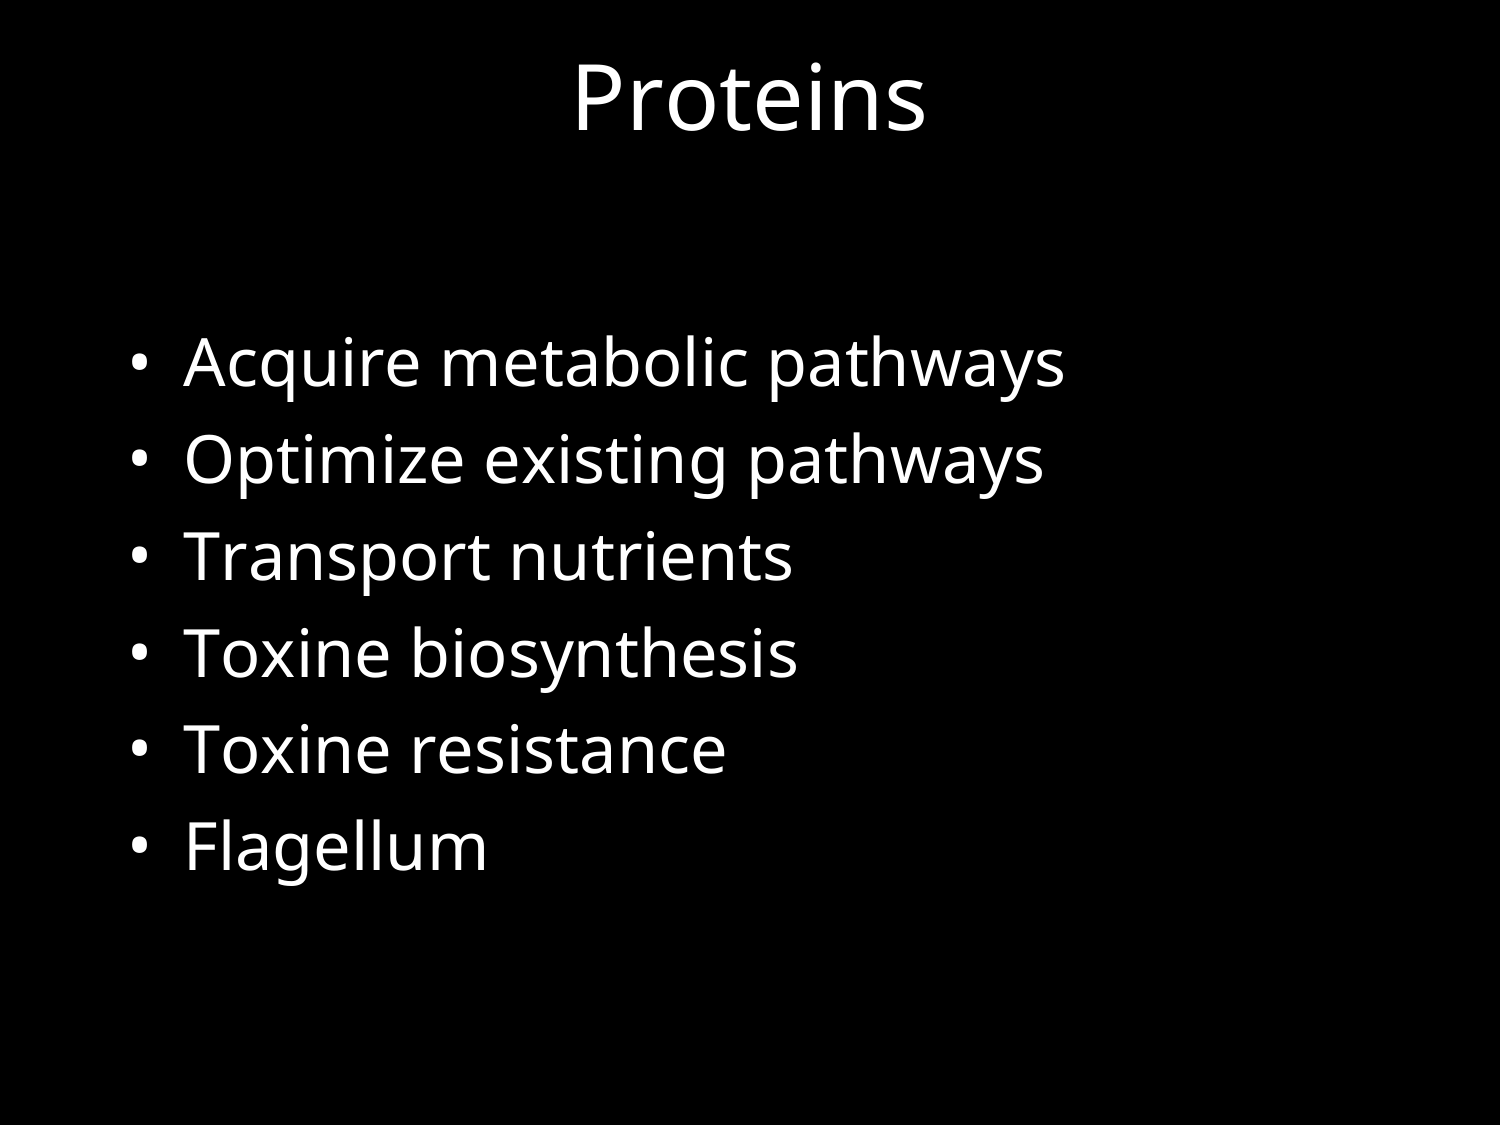

# Proteins
Acquire metabolic pathways
Optimize existing pathways
Transport nutrients
Toxine biosynthesis
Toxine resistance
Flagellum